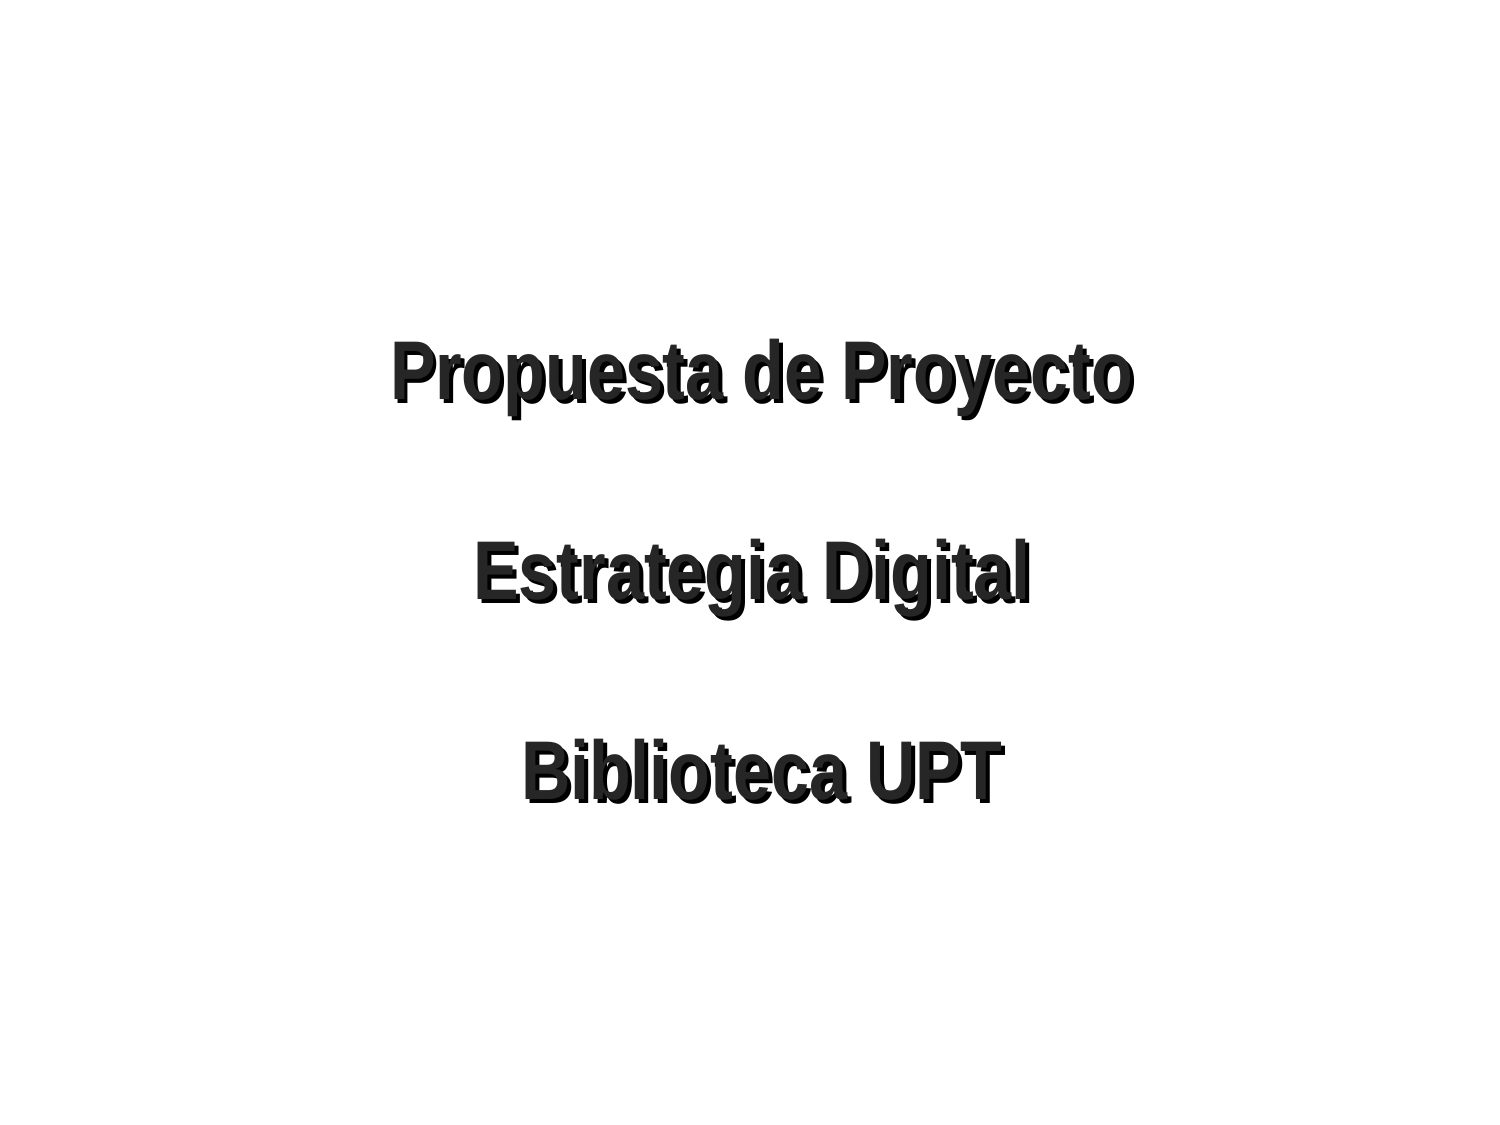

Propuesta de Proyecto
Estrategia Digital
Biblioteca UPT